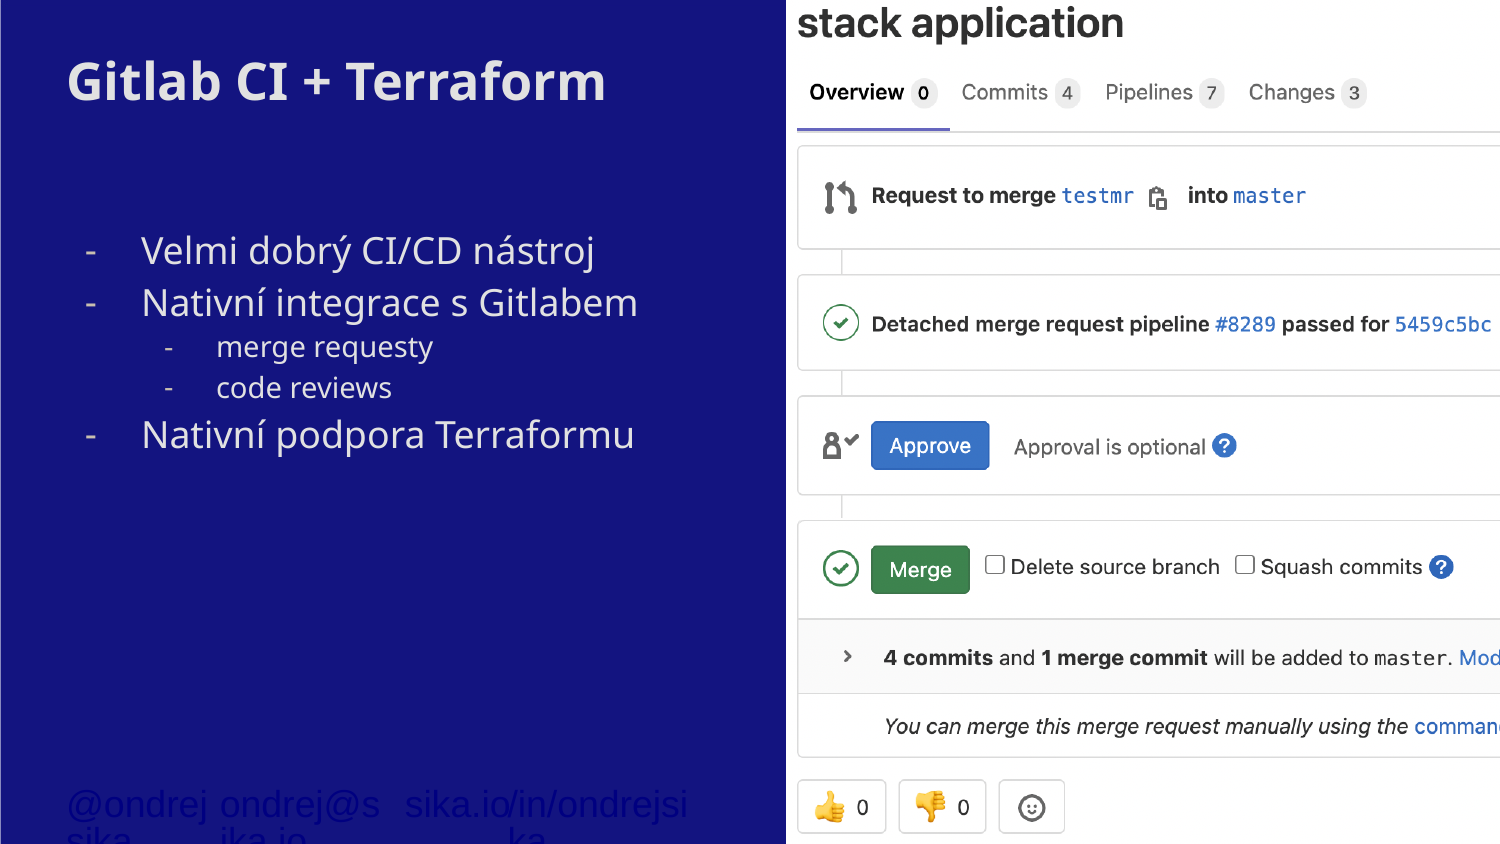

# Gitlab CI + Terraform
Velmi dobrý CI/CD nástroj
Nativní integrace s Gitlabem
merge requesty
code reviews
Nativní podpora Terraformu